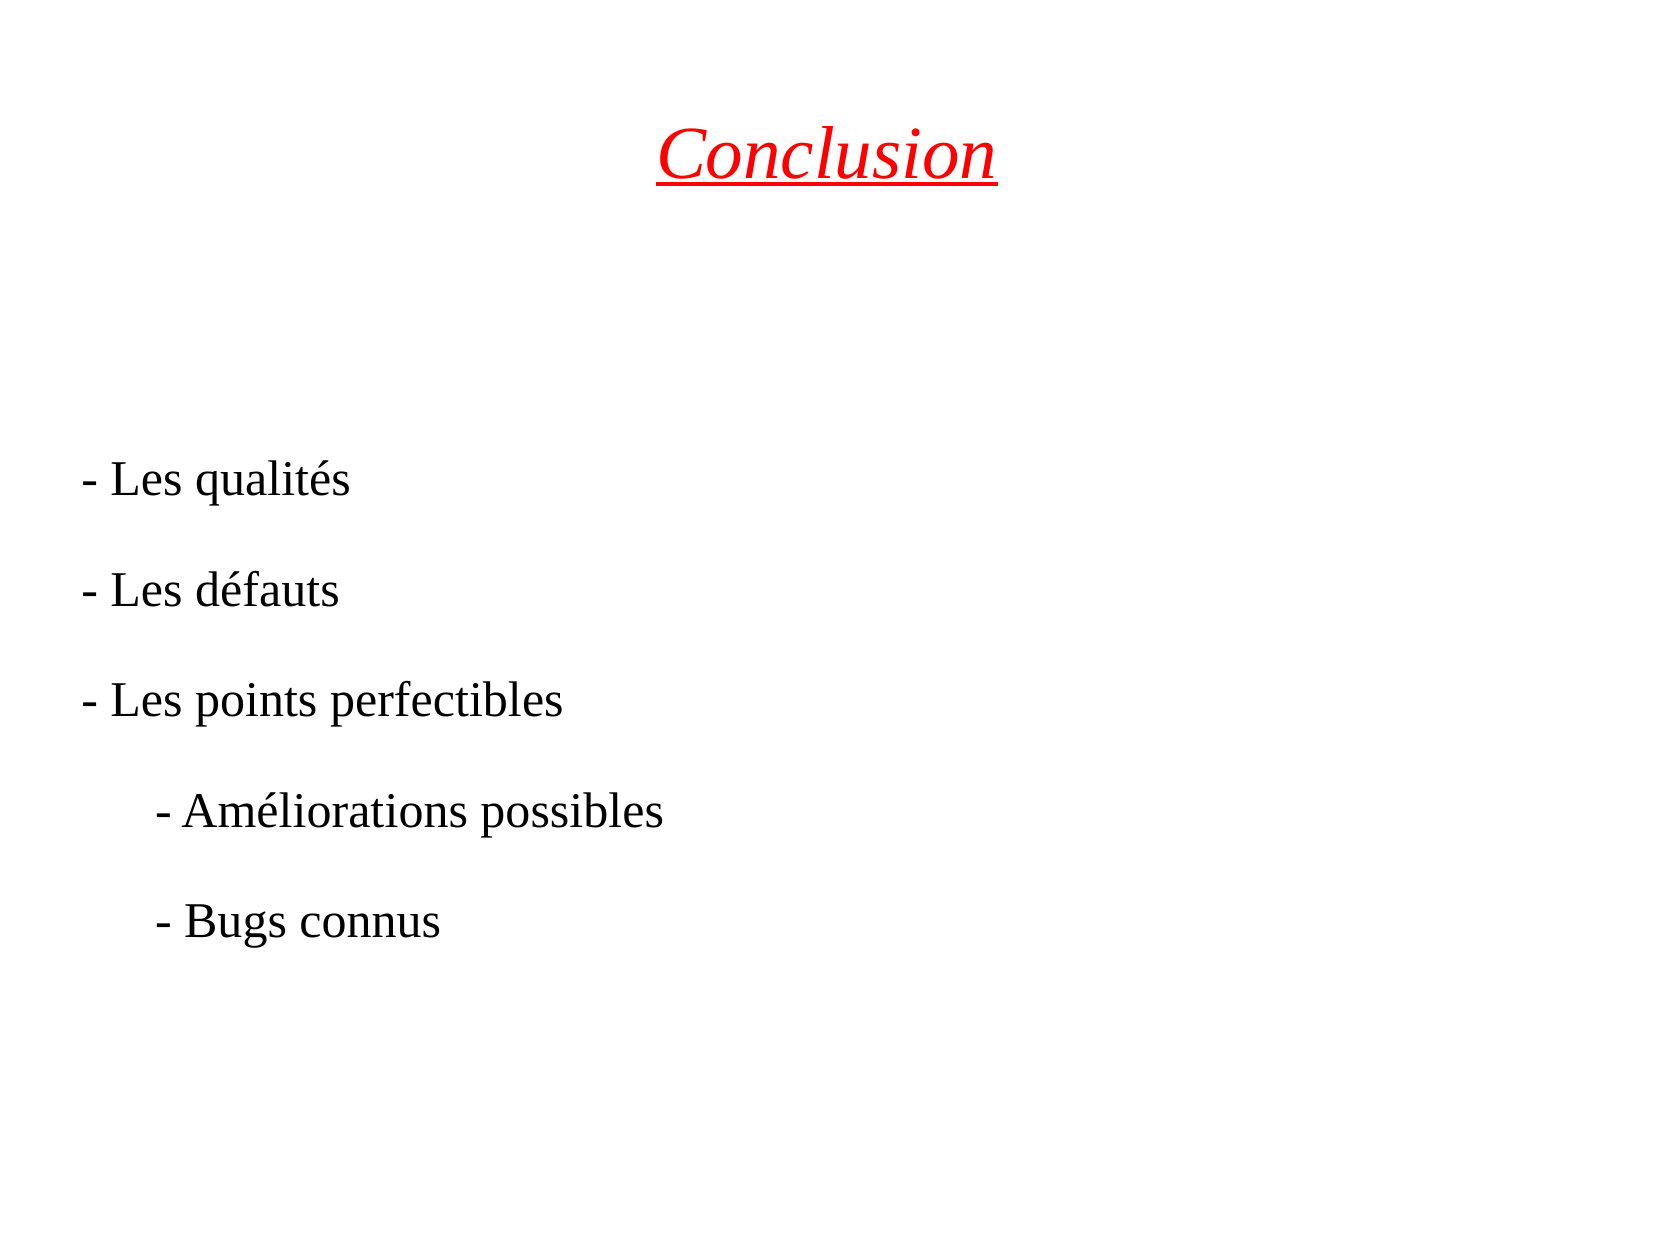

# Conclusion
- Les qualités
- Les défauts
- Les points perfectibles
	- Améliorations possibles
	- Bugs connus